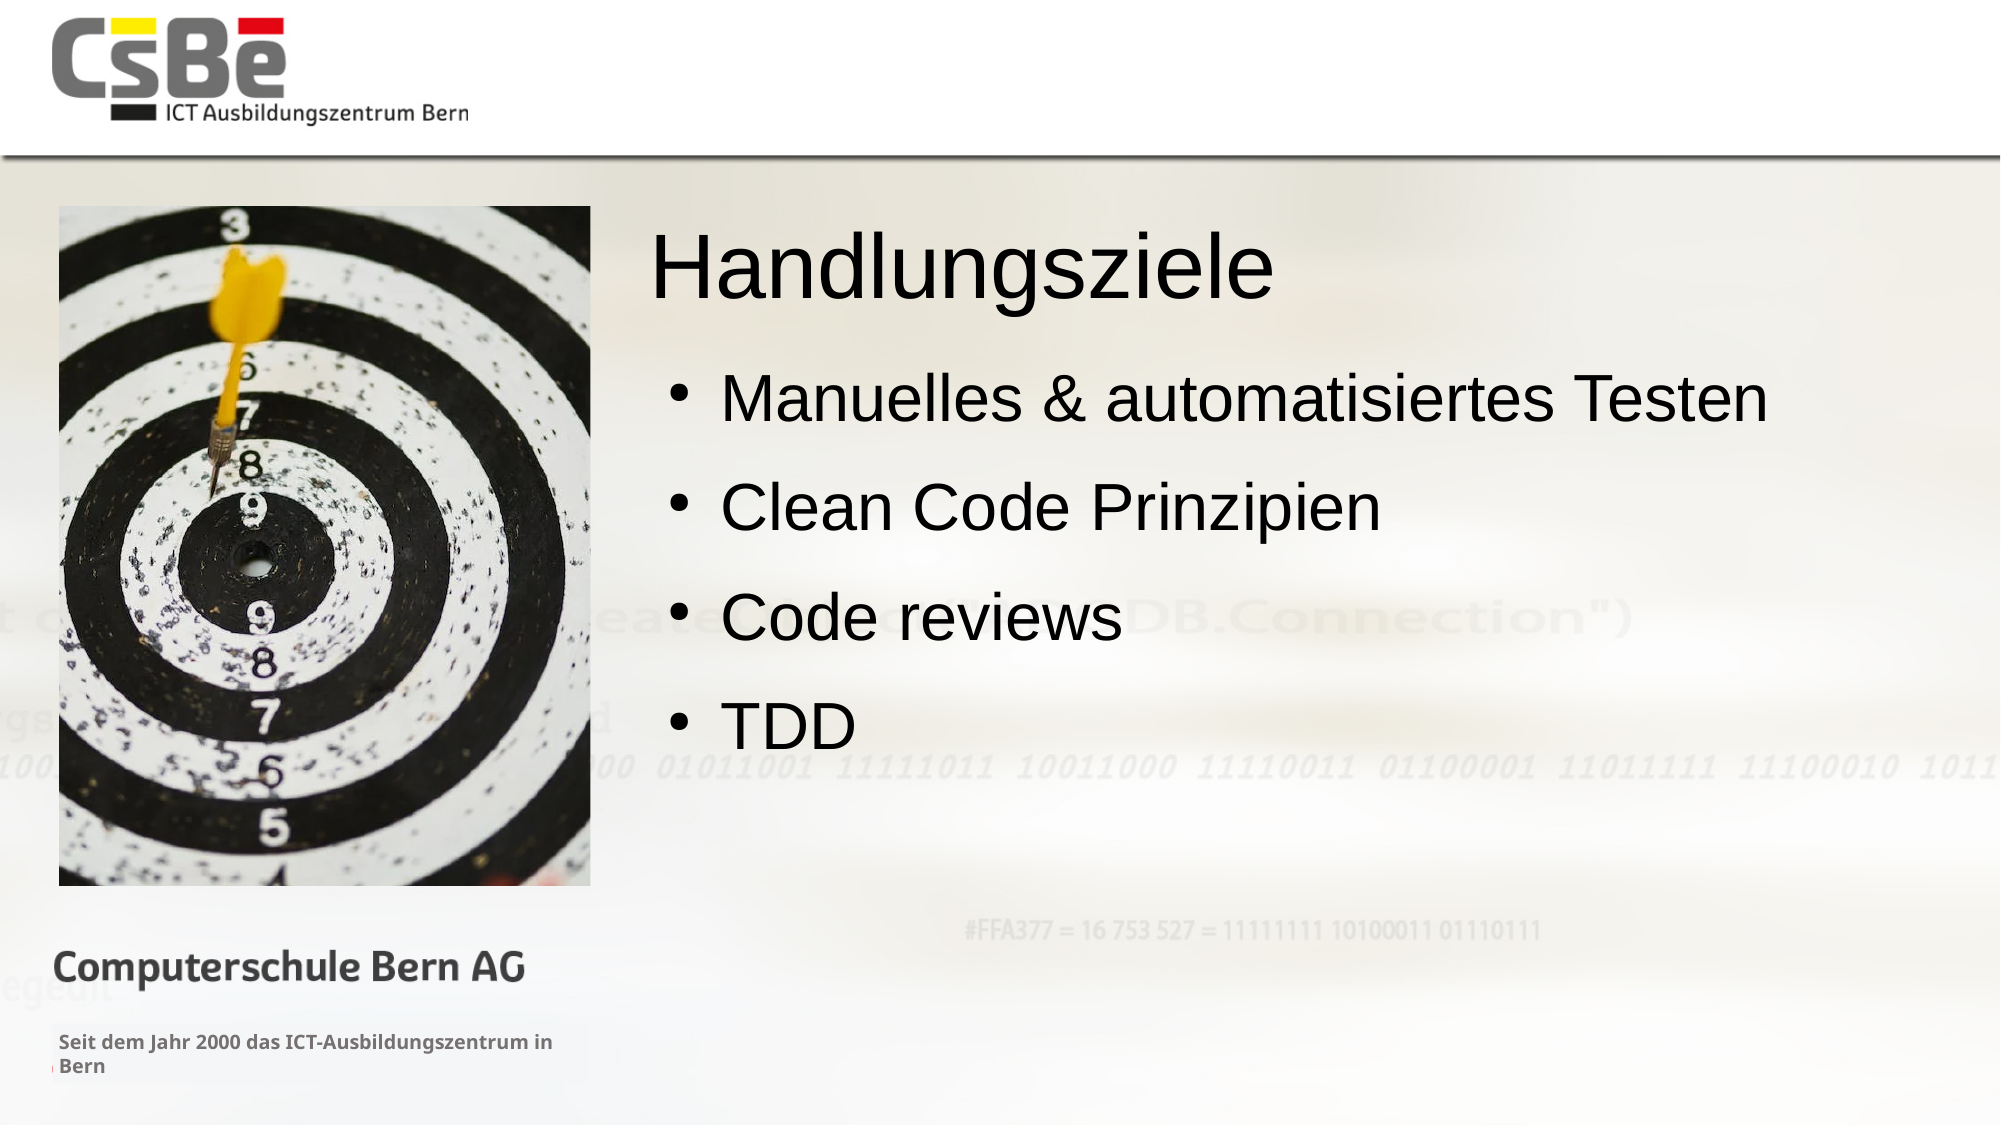

Handlungsziele
# Manuelles & automatisiertes Testen
Clean Code Prinzipien
Code reviews
TDD